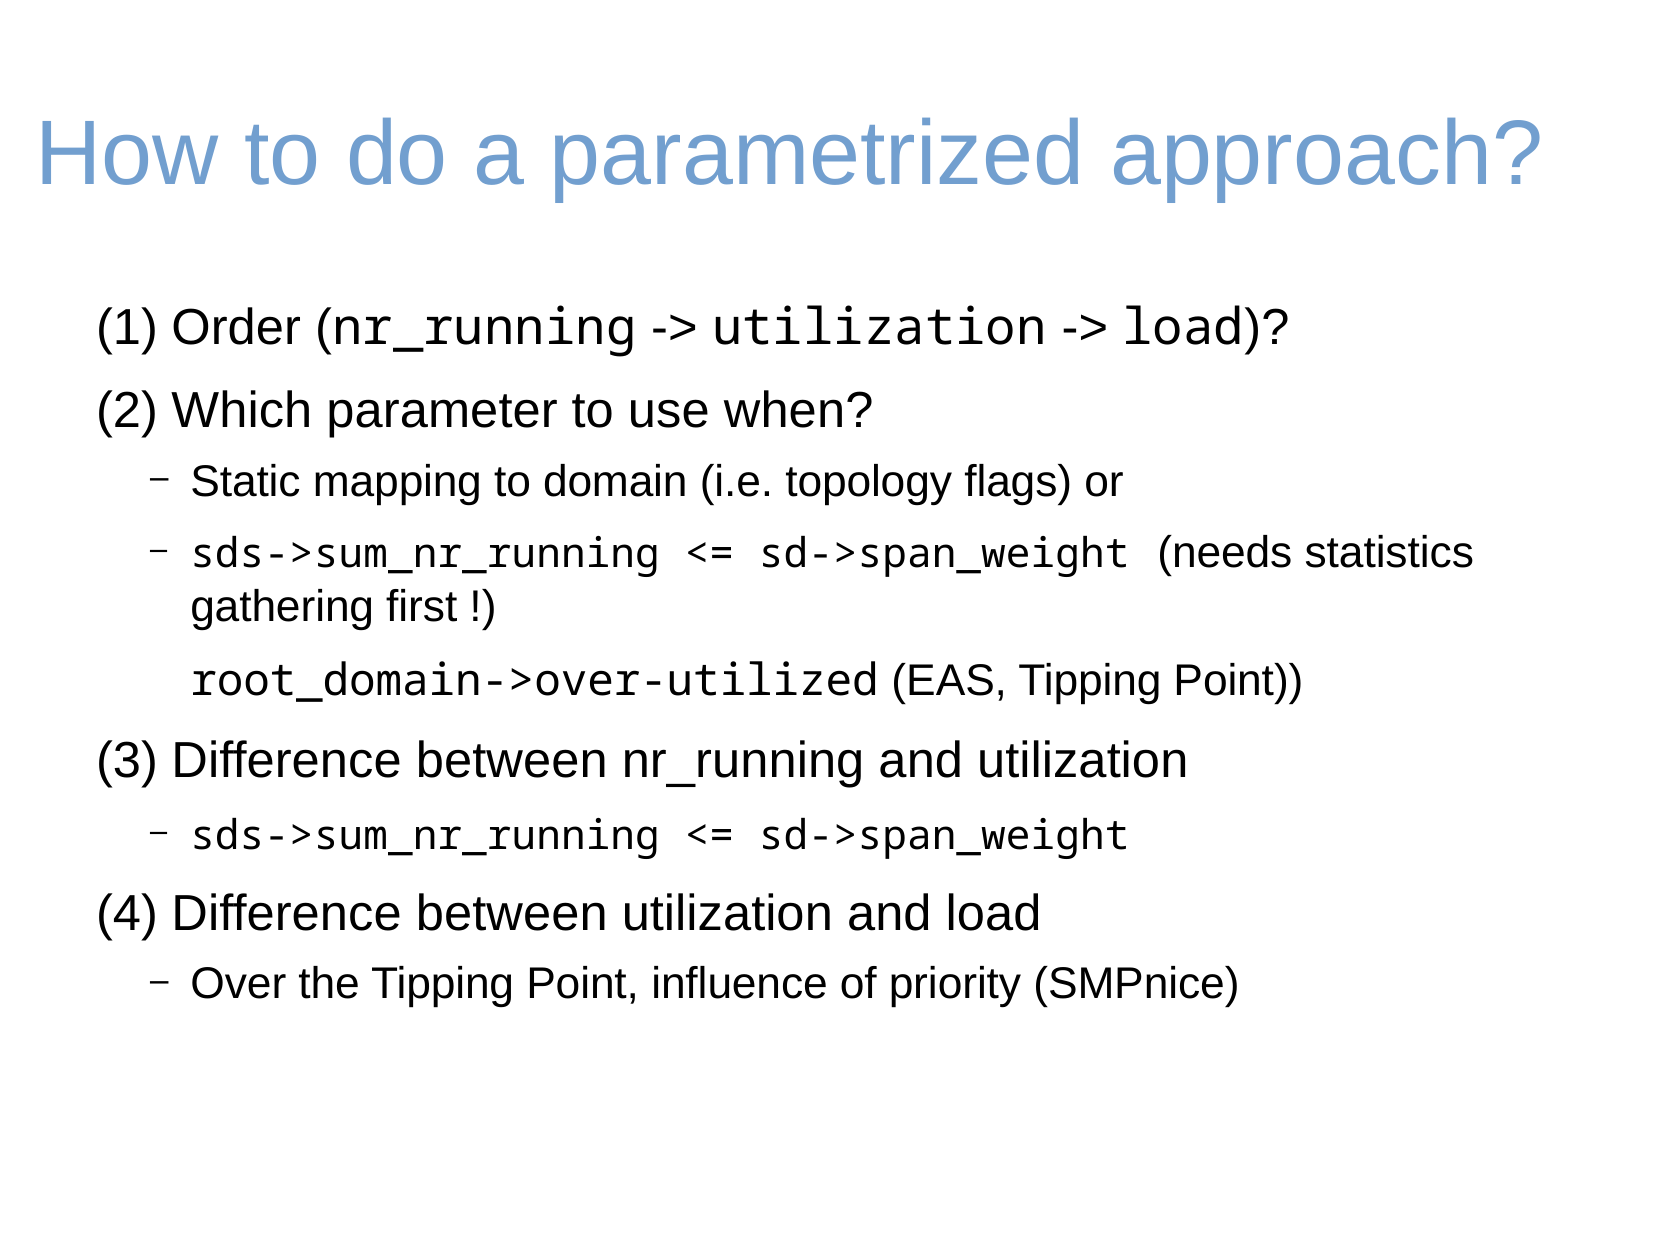

How to do a parametrized approach?
# Order (nr_running -> utilization -> load)?
 Which parameter to use when?
Static mapping to domain (i.e. topology flags) or
sds->sum_nr_running <= sd->span_weight (needs statistics gathering first !)
root_domain->over-utilized (EAS, Tipping Point))
 Difference between nr_running and utilization
sds->sum_nr_running <= sd->span_weight
 Difference between utilization and load
Over the Tipping Point, influence of priority (SMPnice)